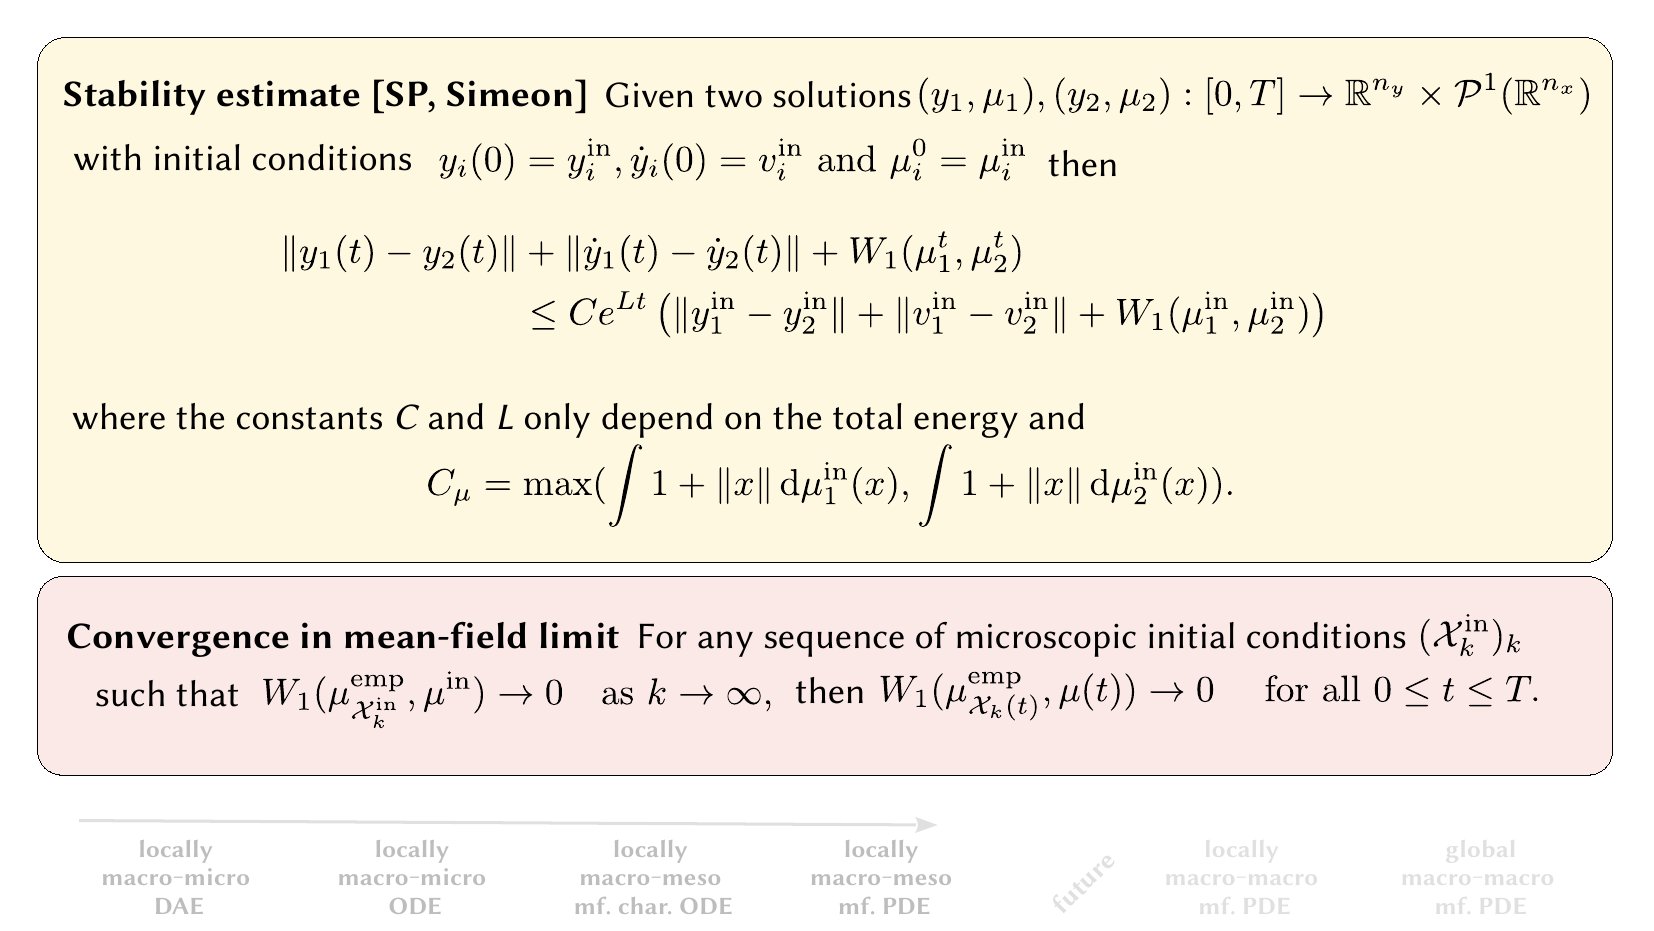

Stability estimate [SP, Simeon]
Given two solutions
with initial conditions
then
where the constants C and L only depend on the total energy and
Convergence in mean-field limit
For any sequence of microscopic initial conditions
then
such that
locally
macro‒micro
DAE
locally
macro‒micro
ODE
locally
macro‒meso
mf. char. ODE
locally
macro‒meso
mf. PDE
locally
macro‒macro
mf. PDE
global
macro‒macro
mf. PDE
future